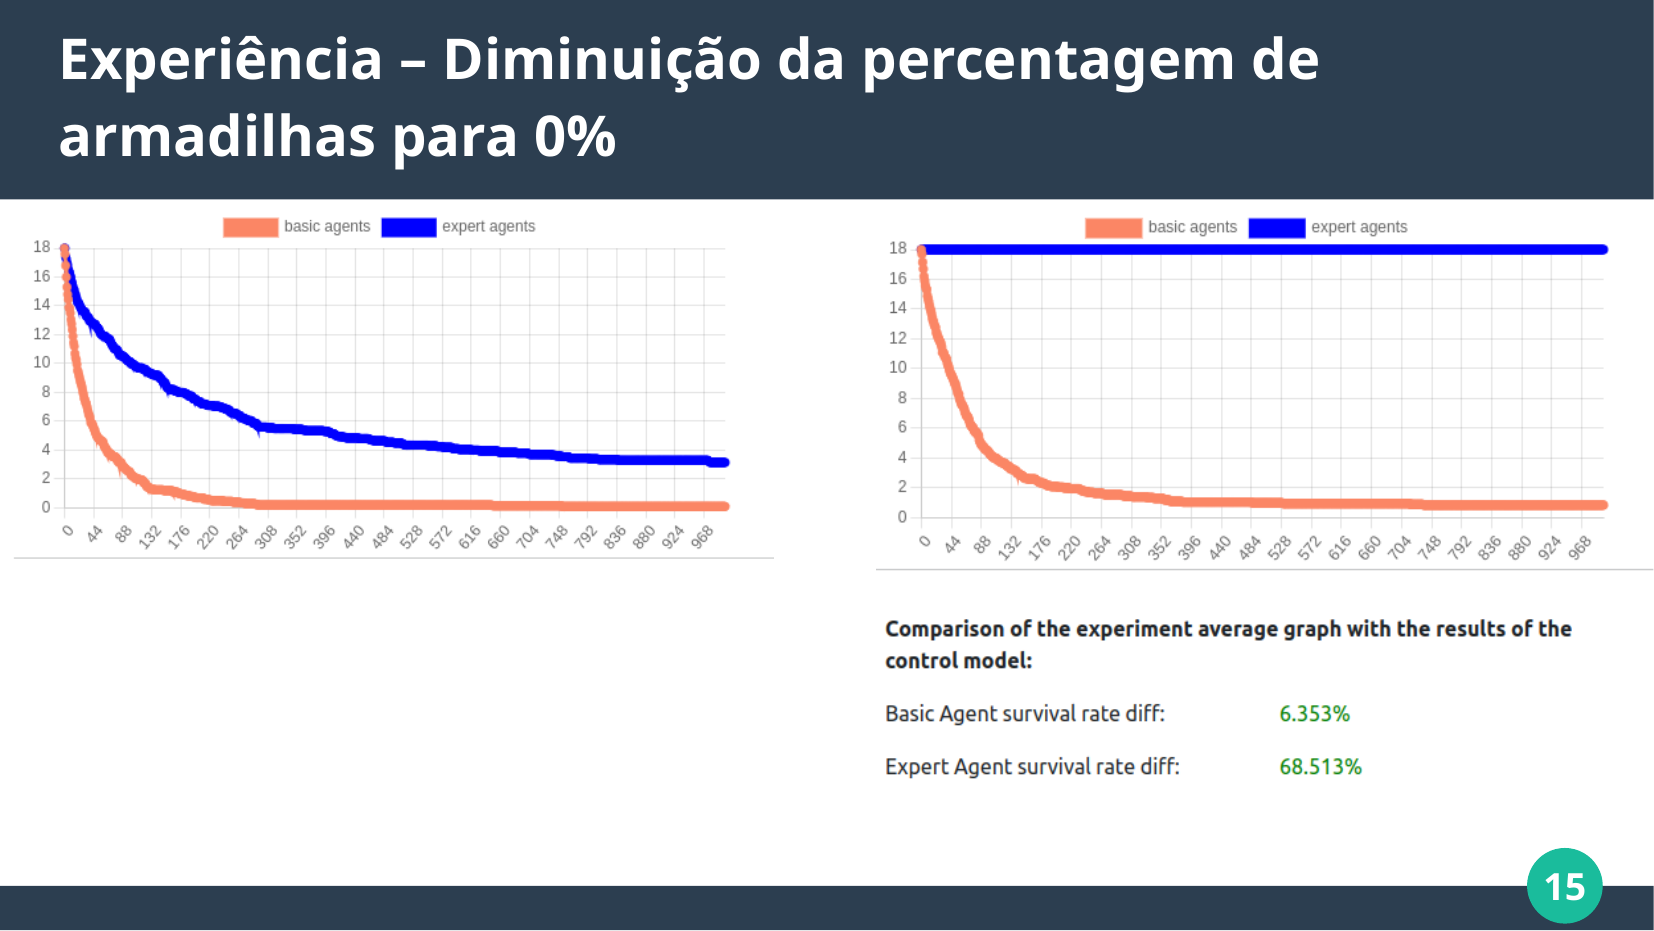

# Experiência – Diminuição da percentagem de armadilhas para 0%